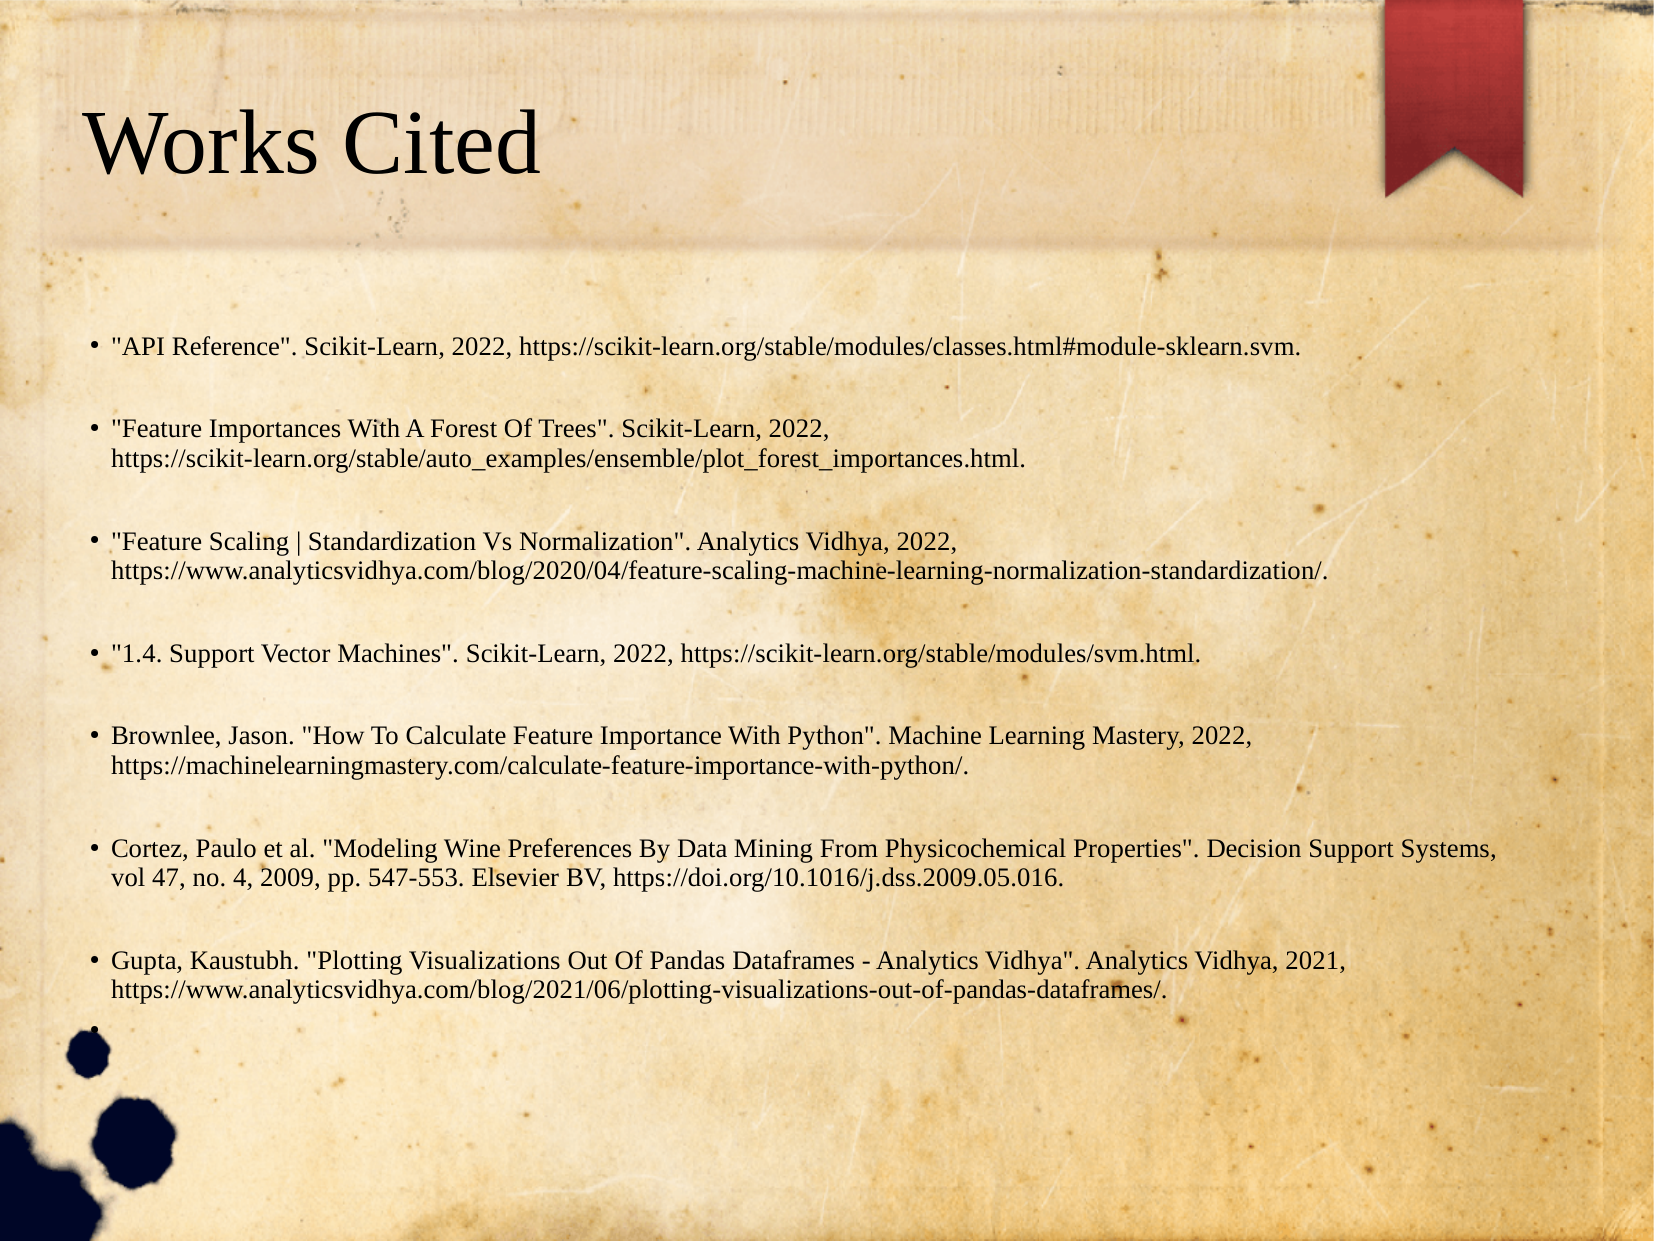

# Works Cited
"API Reference". Scikit-Learn, 2022, https://scikit-learn.org/stable/modules/classes.html#module-sklearn.svm.
"Feature Importances With A Forest Of Trees". Scikit-Learn, 2022, https://scikit-learn.org/stable/auto_examples/ensemble/plot_forest_importances.html.
"Feature Scaling | Standardization Vs Normalization". Analytics Vidhya, 2022, https://www.analyticsvidhya.com/blog/2020/04/feature-scaling-machine-learning-normalization-standardization/.
"1.4. Support Vector Machines". Scikit-Learn, 2022, https://scikit-learn.org/stable/modules/svm.html.
Brownlee, Jason. "How To Calculate Feature Importance With Python". Machine Learning Mastery, 2022, 		https://machinelearningmastery.com/calculate-feature-importance-with-python/.
Cortez, Paulo et al. "Modeling Wine Preferences By Data Mining From Physicochemical Properties". Decision Support Systems, vol 47, no. 4, 2009, pp. 547-553. Elsevier BV, https://doi.org/10.1016/j.dss.2009.05.016.
Gupta, Kaustubh. "Plotting Visualizations Out Of Pandas Dataframes - Analytics Vidhya". Analytics Vidhya, 2021, https://www.analyticsvidhya.com/blog/2021/06/plotting-visualizations-out-of-pandas-dataframes/.